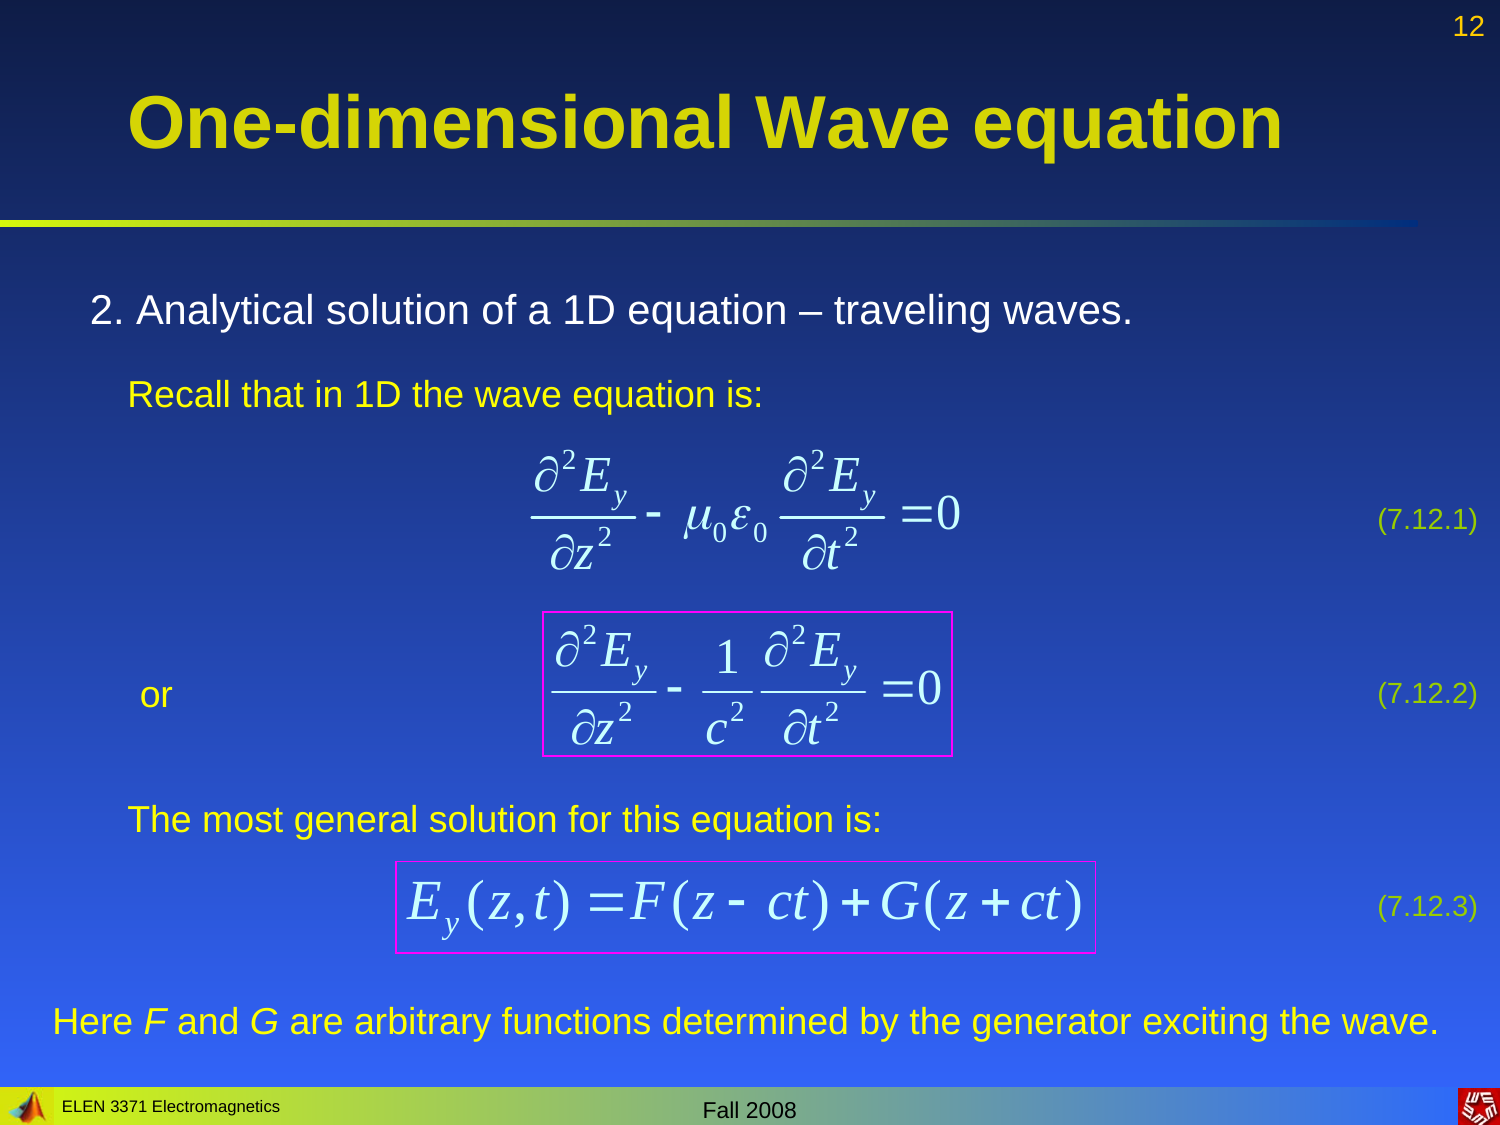

# One-dimensional Wave equation
2. Analytical solution of a 1D equation – traveling waves.
Recall that in 1D the wave equation is:
(7.12.1)
or
(7.12.2)
The most general solution for this equation is:
(7.12.3)
Here F and G are arbitrary functions determined by the generator exciting the wave.